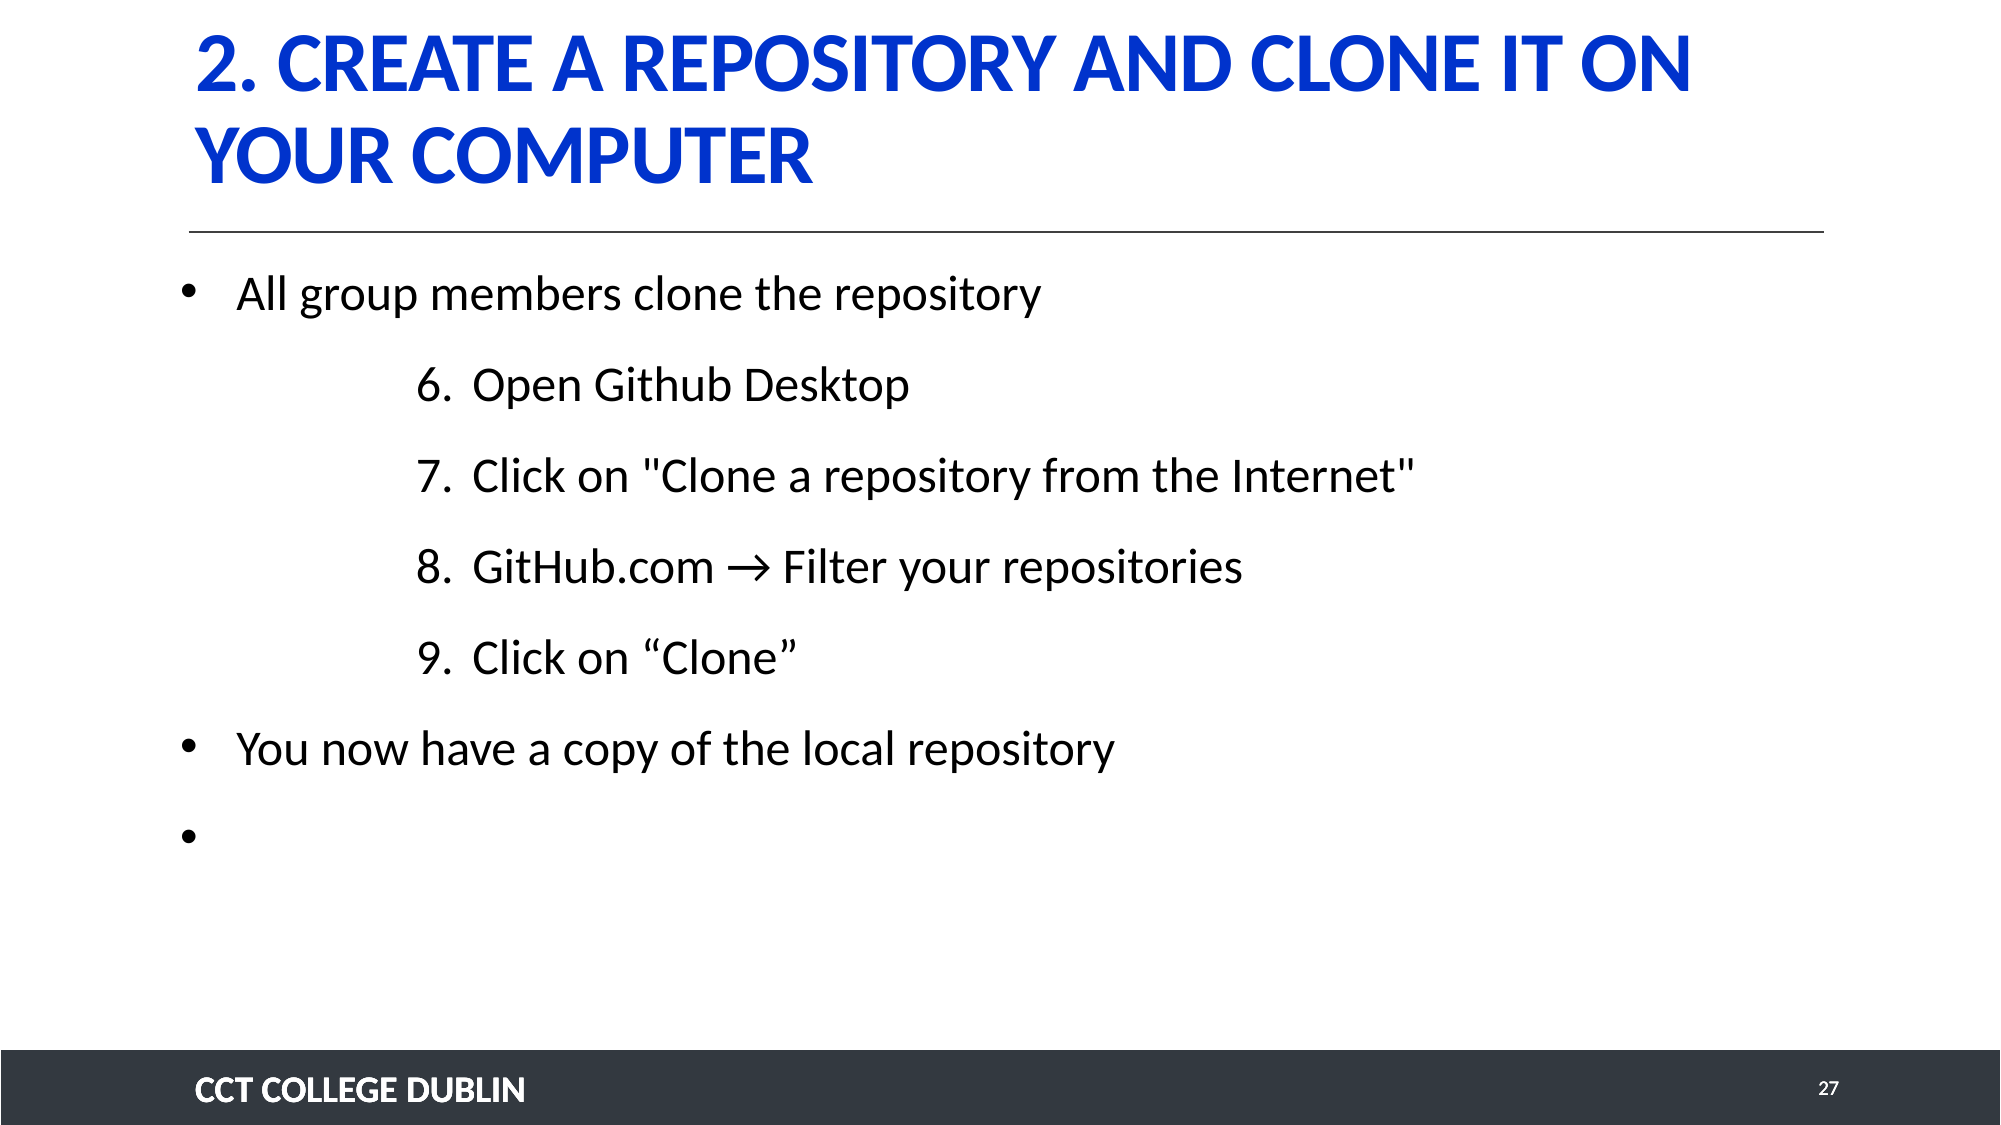

# 2. CREATE A REPOSITORY AND CLONE IT ON YOUR COMPUTER
All group members clone the repository
Open Github Desktop
Click on "Clone a repository from the Internet"
GitHub.com → Filter your repositories
Click on “Clone”
You now have a copy of the local repository
CCT COLLEGE DUBLIN
CCT COLLEGE DUBLIN
CCT COLLEGE DUBLIN
27
27
27